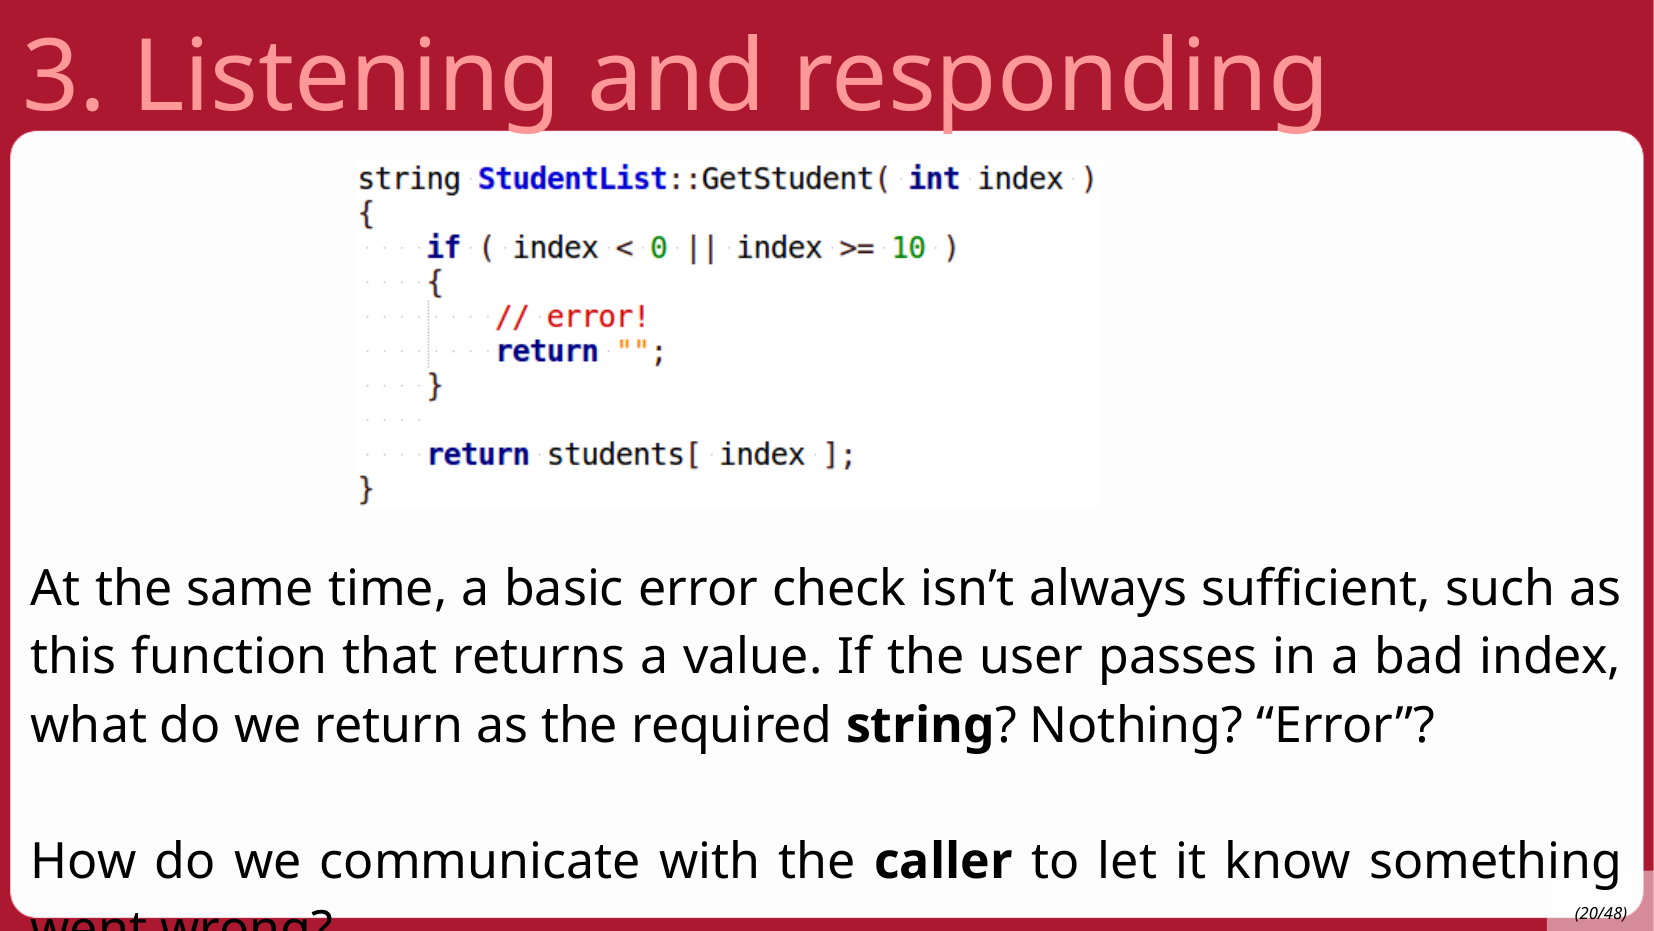

# 3. Listening and responding
At the same time, a basic error check isn’t always sufficient, such as this function that returns a value. If the user passes in a bad index, what do we return as the required string? Nothing? “Error”?
How do we communicate with the caller to let it know something went wrong?